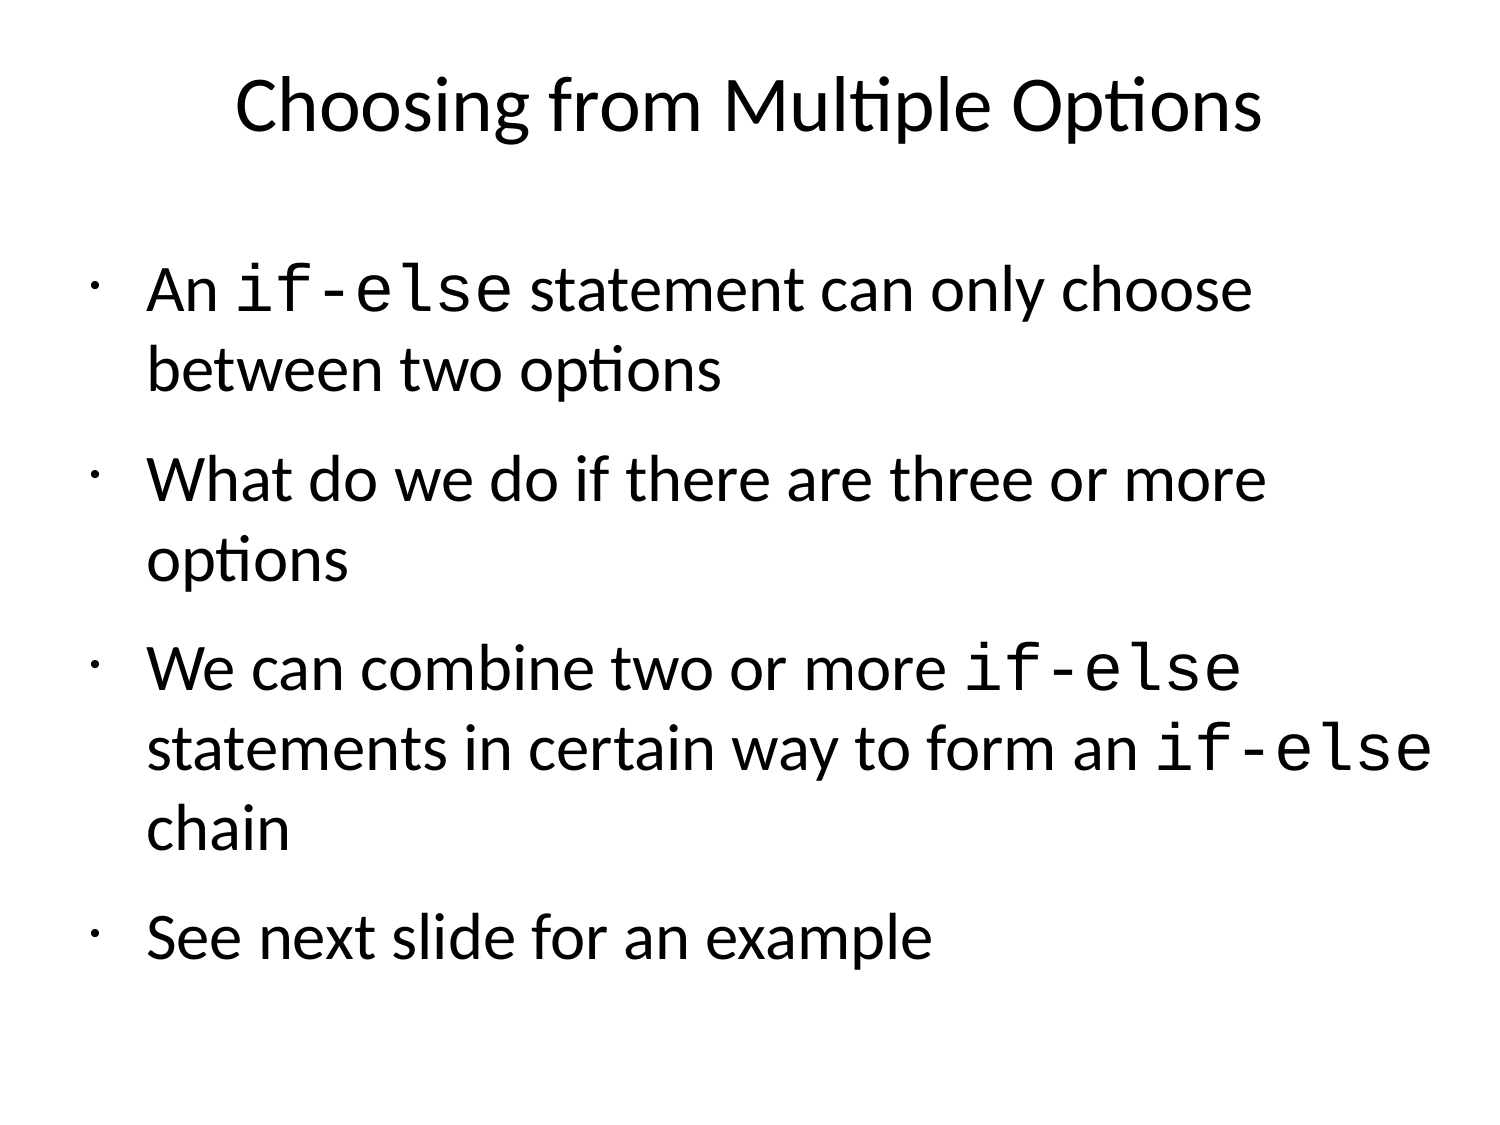

# Choosing from Multiple Options
An if-else statement can only choose between two options
What do we do if there are three or more options
We can combine two or more if-else statements in certain way to form an if-else chain
See next slide for an example